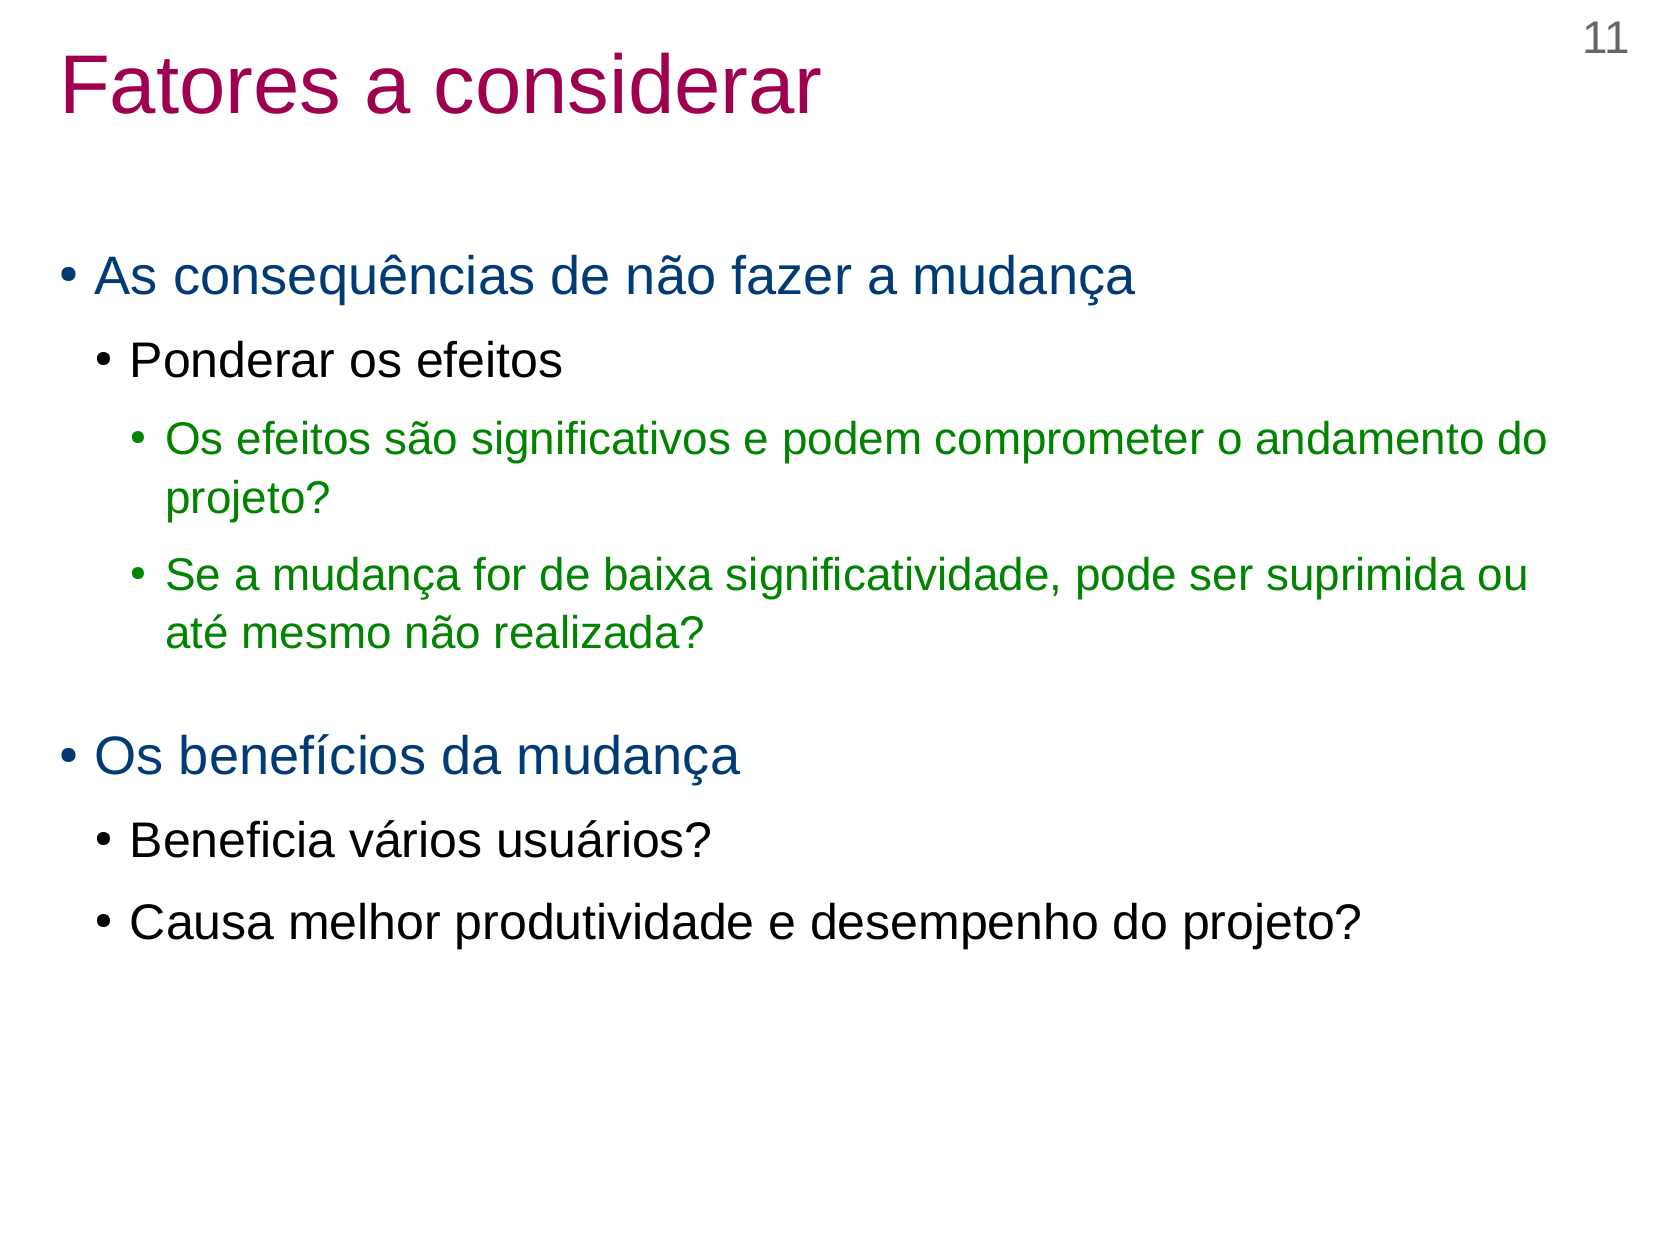

11
# Fatores a considerar
As consequências de não fazer a mudança
Ponderar os efeitos
Os efeitos são significativos e podem comprometer o andamento do projeto?
Se a mudança for de baixa significatividade, pode ser suprimida ou até mesmo não realizada?
Os benefícios da mudança
Beneficia vários usuários?
Causa melhor produtividade e desempenho do projeto?